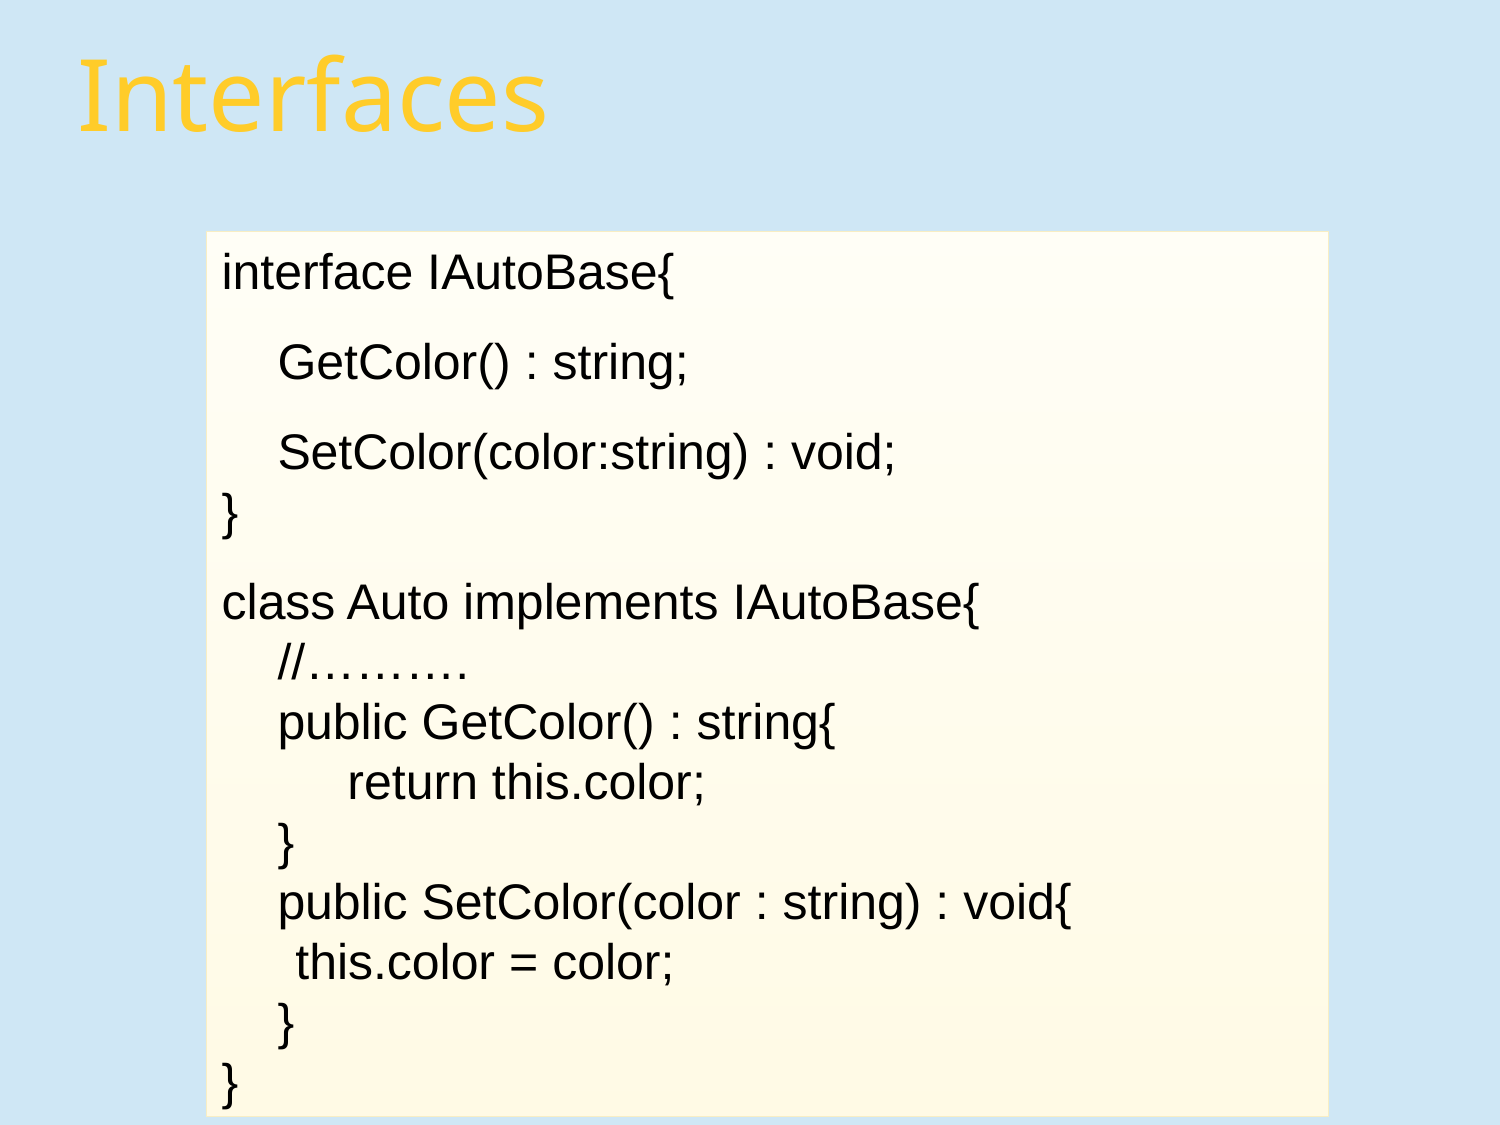

# Interfaces
interface IAutoBase{
 GetColor() : string;
 SetColor(color:string) : void;
}
class Auto implements IAutoBase{
 //……….
 public GetColor() : string{
 return this.color;
 }
 public SetColor(color : string) : void{
	this.color = color;
 }
}